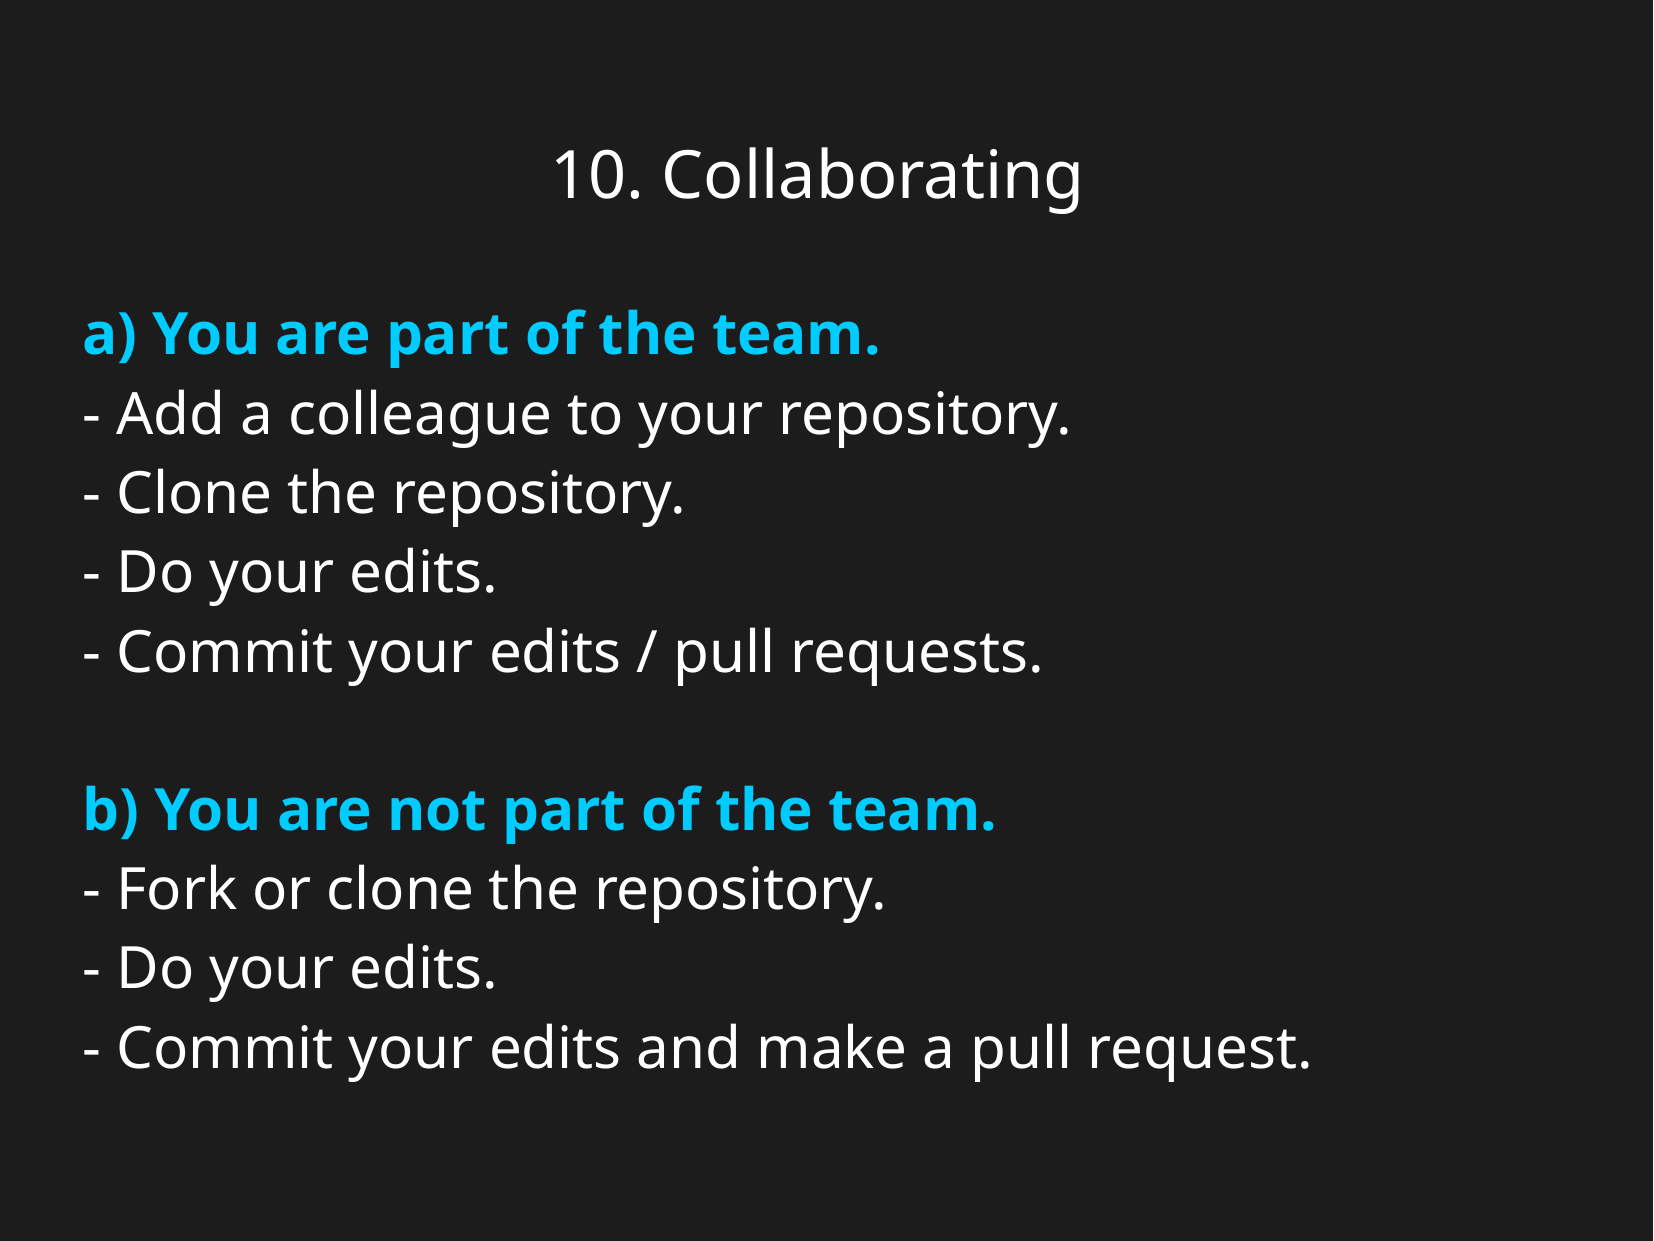

# 10. Collaborating
a) You are part of the team.
- Add a colleague to your repository.
- Clone the repository.
- Do your edits.
- Commit your edits / pull requests.
b) You are not part of the team.
- Fork or clone the repository.
- Do your edits.
- Commit your edits and make a pull request.